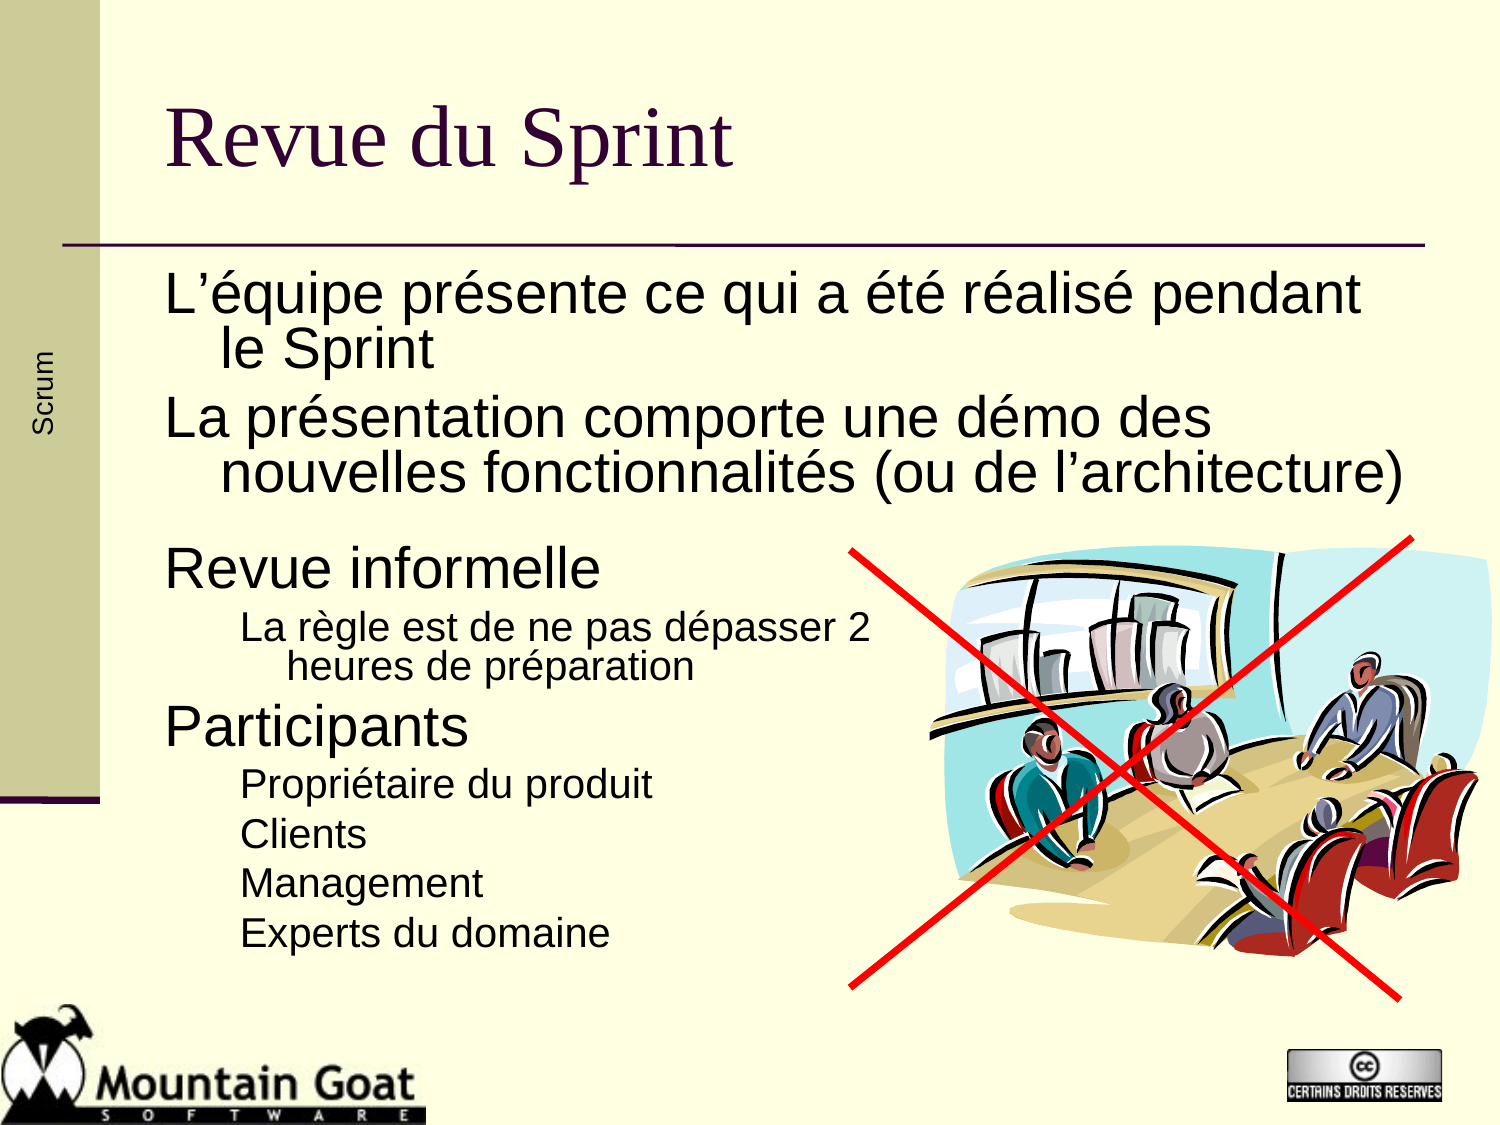

# Revue du Sprint
L’équipe présente ce qui a été réalisé pendant le Sprint
La présentation comporte une démo des nouvelles fonctionnalités (ou de l’architecture)
Scrum
Revue informelle
La règle est de ne pas dépasser 2 heures de préparation
Participants
Propriétaire du produit
Clients
Management
Experts du domaine